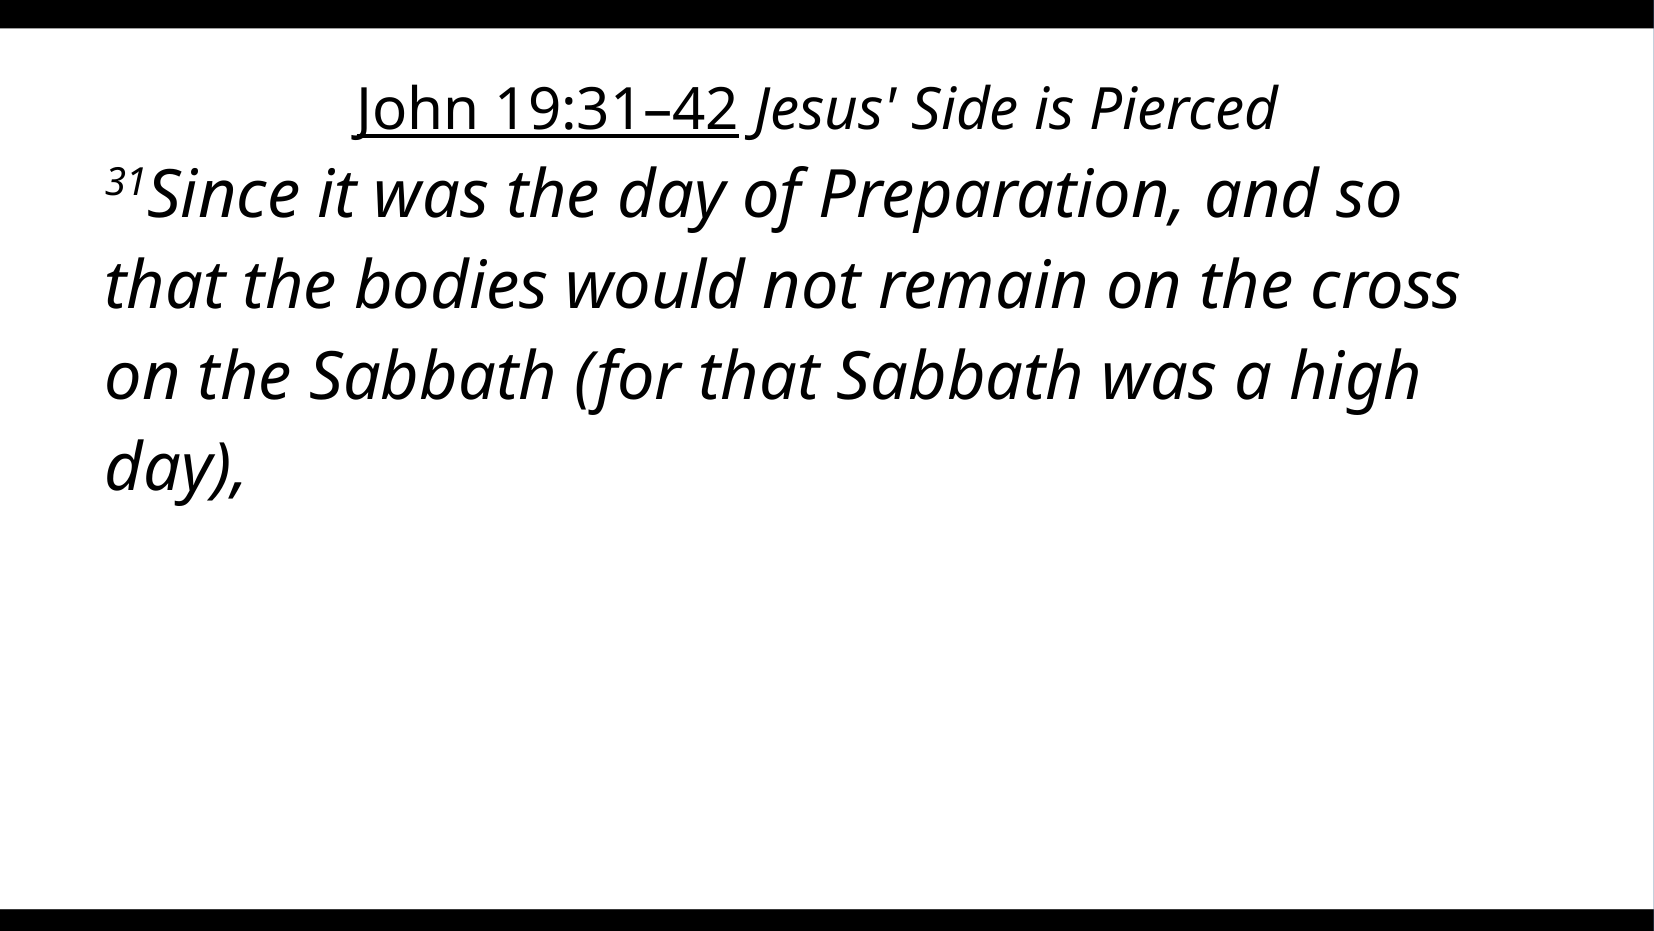

John 19:31–42 Jesus' Side is Pierced
31Since it was the day of Preparation, and so that the bodies would not remain on the cross on the Sabbath (for that Sabbath was a high day),